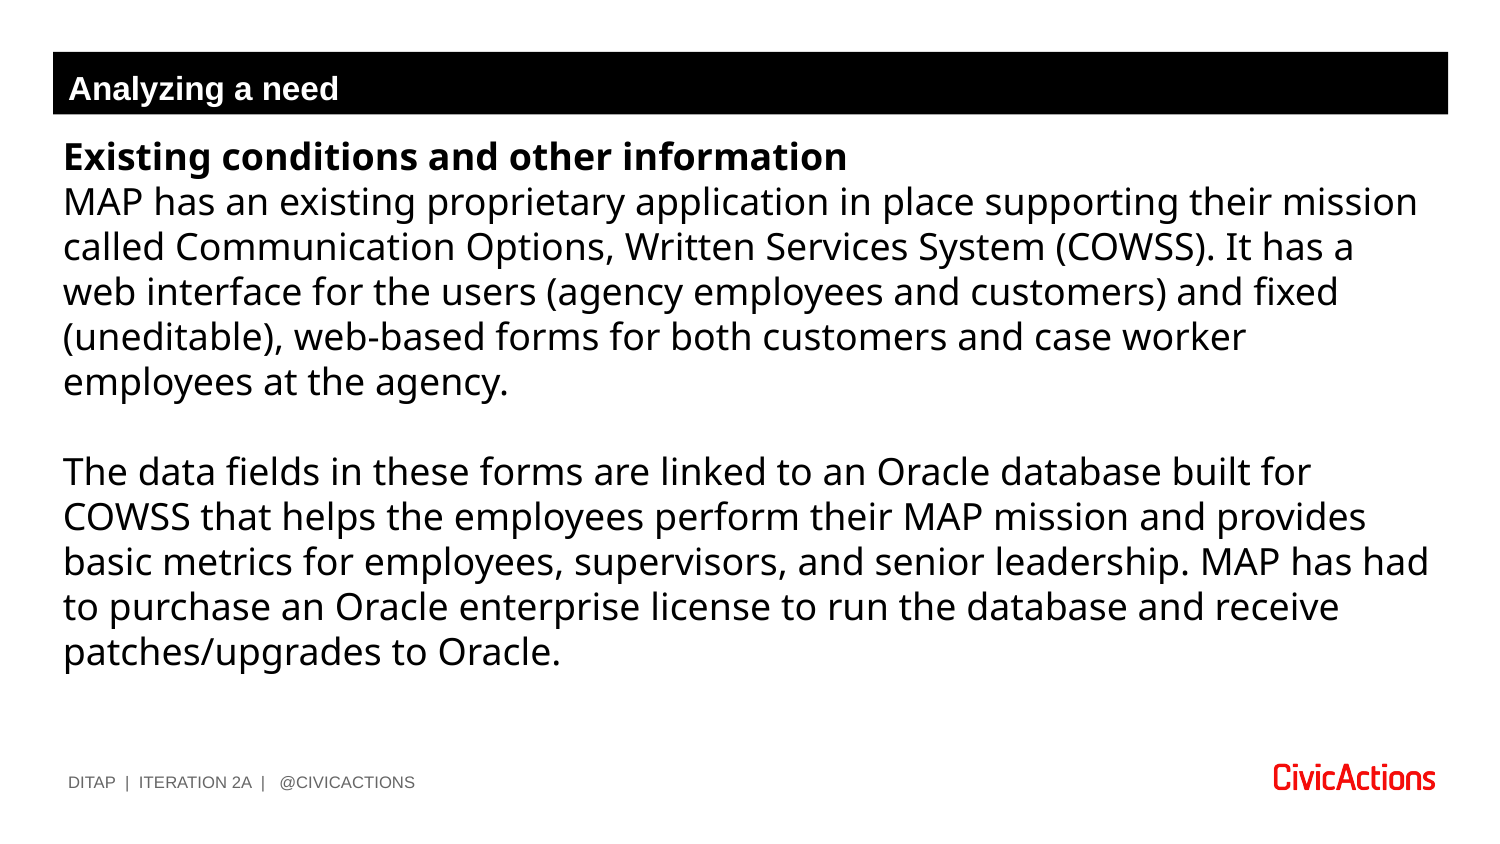

# Analyzing a need
Existing conditions and other information
MAP has an existing proprietary application in place supporting their mission called Communication Options, Written Services System (COWSS). It has a web interface for the users (agency employees and customers) and fixed (uneditable), web-based forms for both customers and case worker employees at the agency.
The data fields in these forms are linked to an Oracle database built for COWSS that helps the employees perform their MAP mission and provides basic metrics for employees, supervisors, and senior leadership. MAP has had to purchase an Oracle enterprise license to run the database and receive patches/upgrades to Oracle.